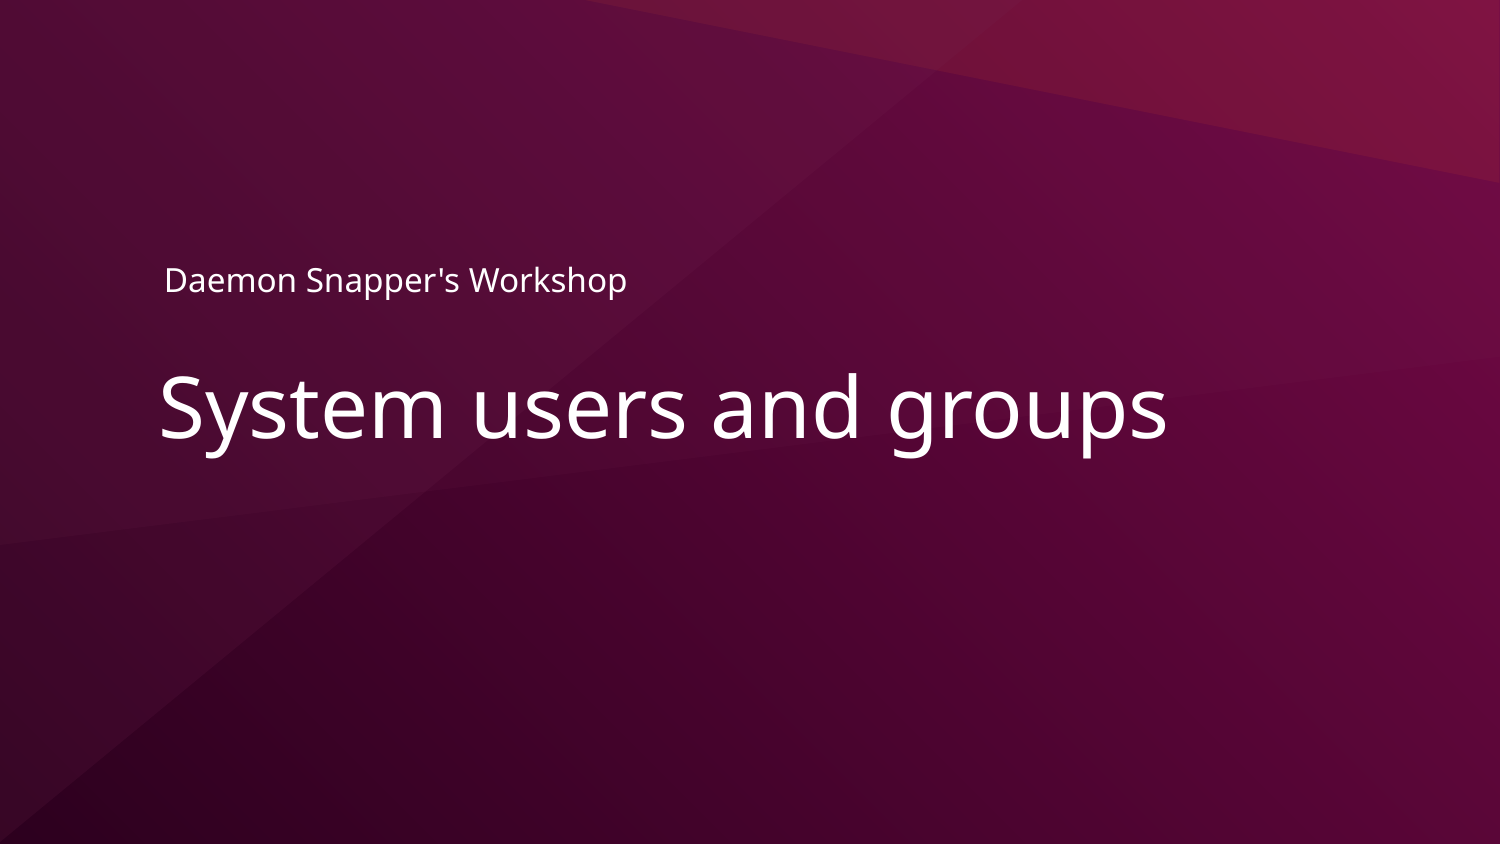

Daemon Snapper's Workshop
# System users and groups